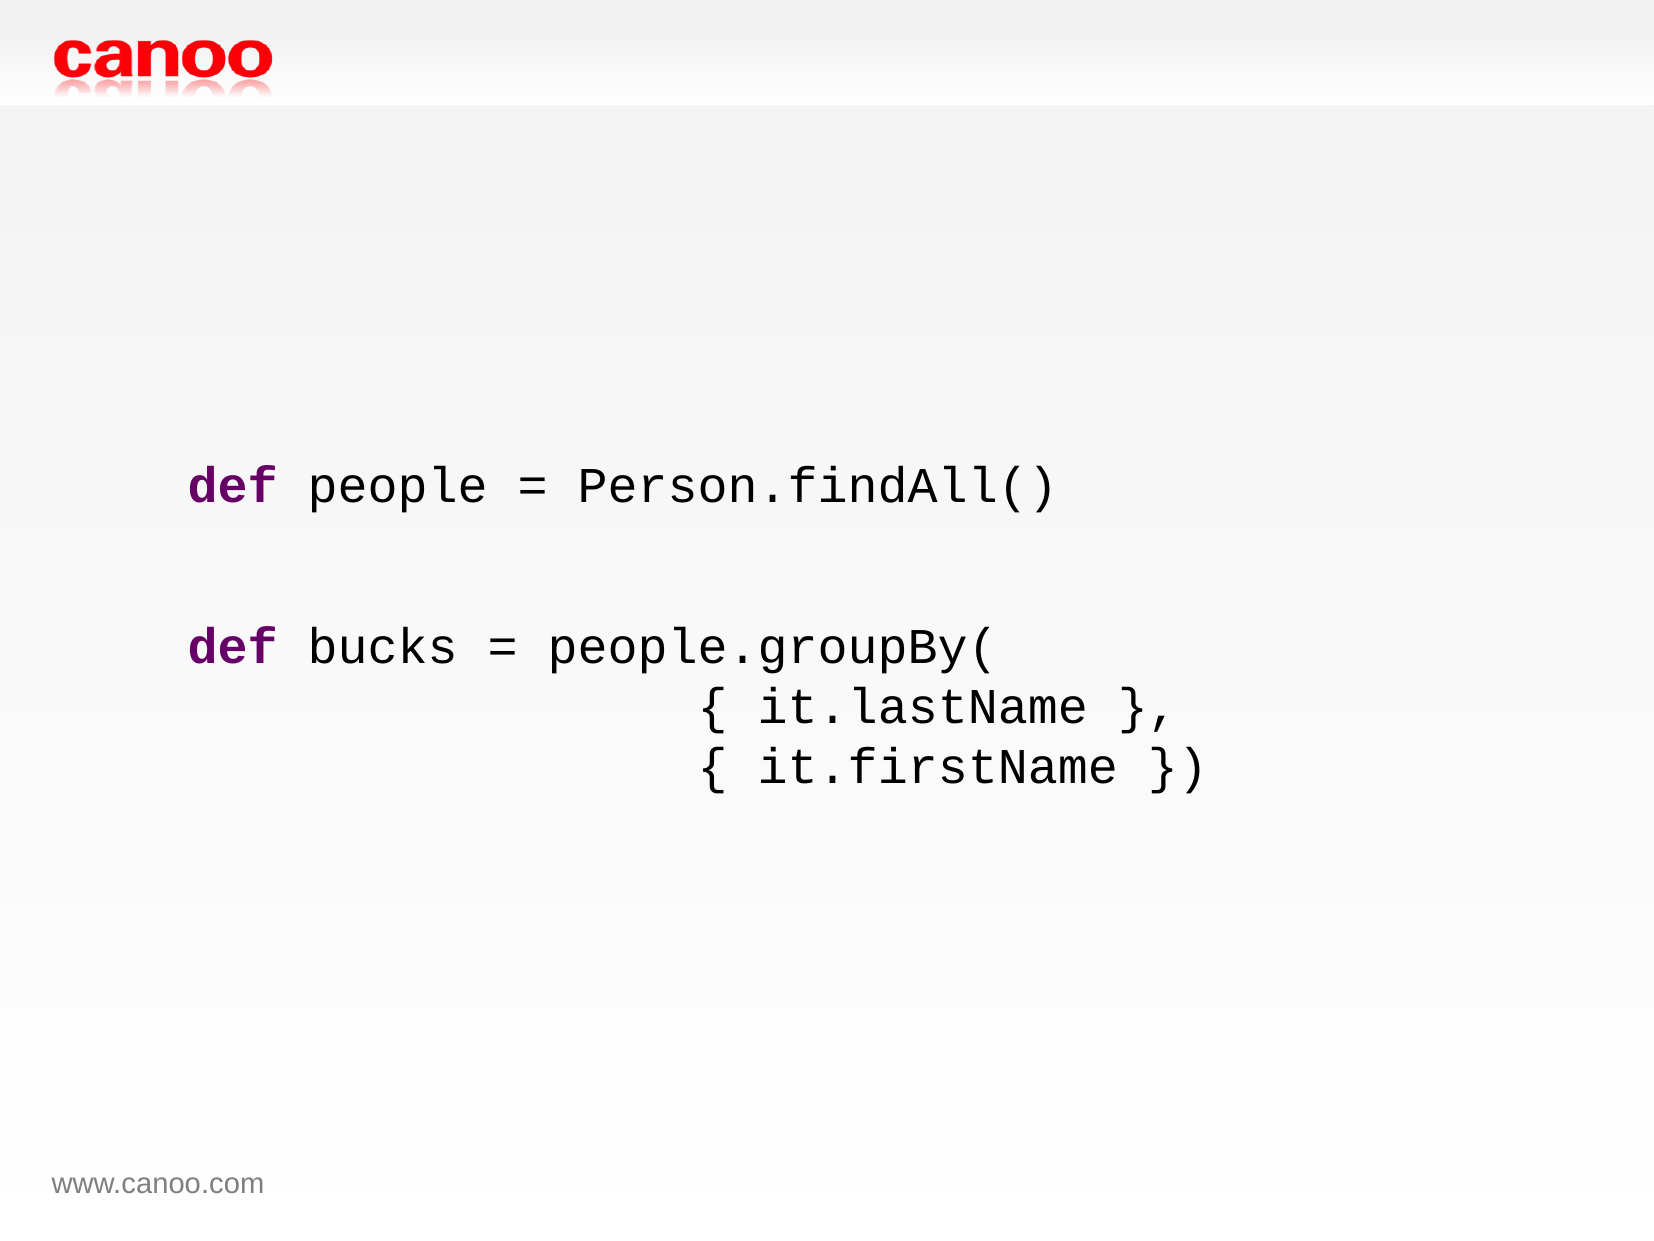

def people = Person.findAll()
def bucks = people.groupBy(
 { it.lastName },
 { it.firstName })